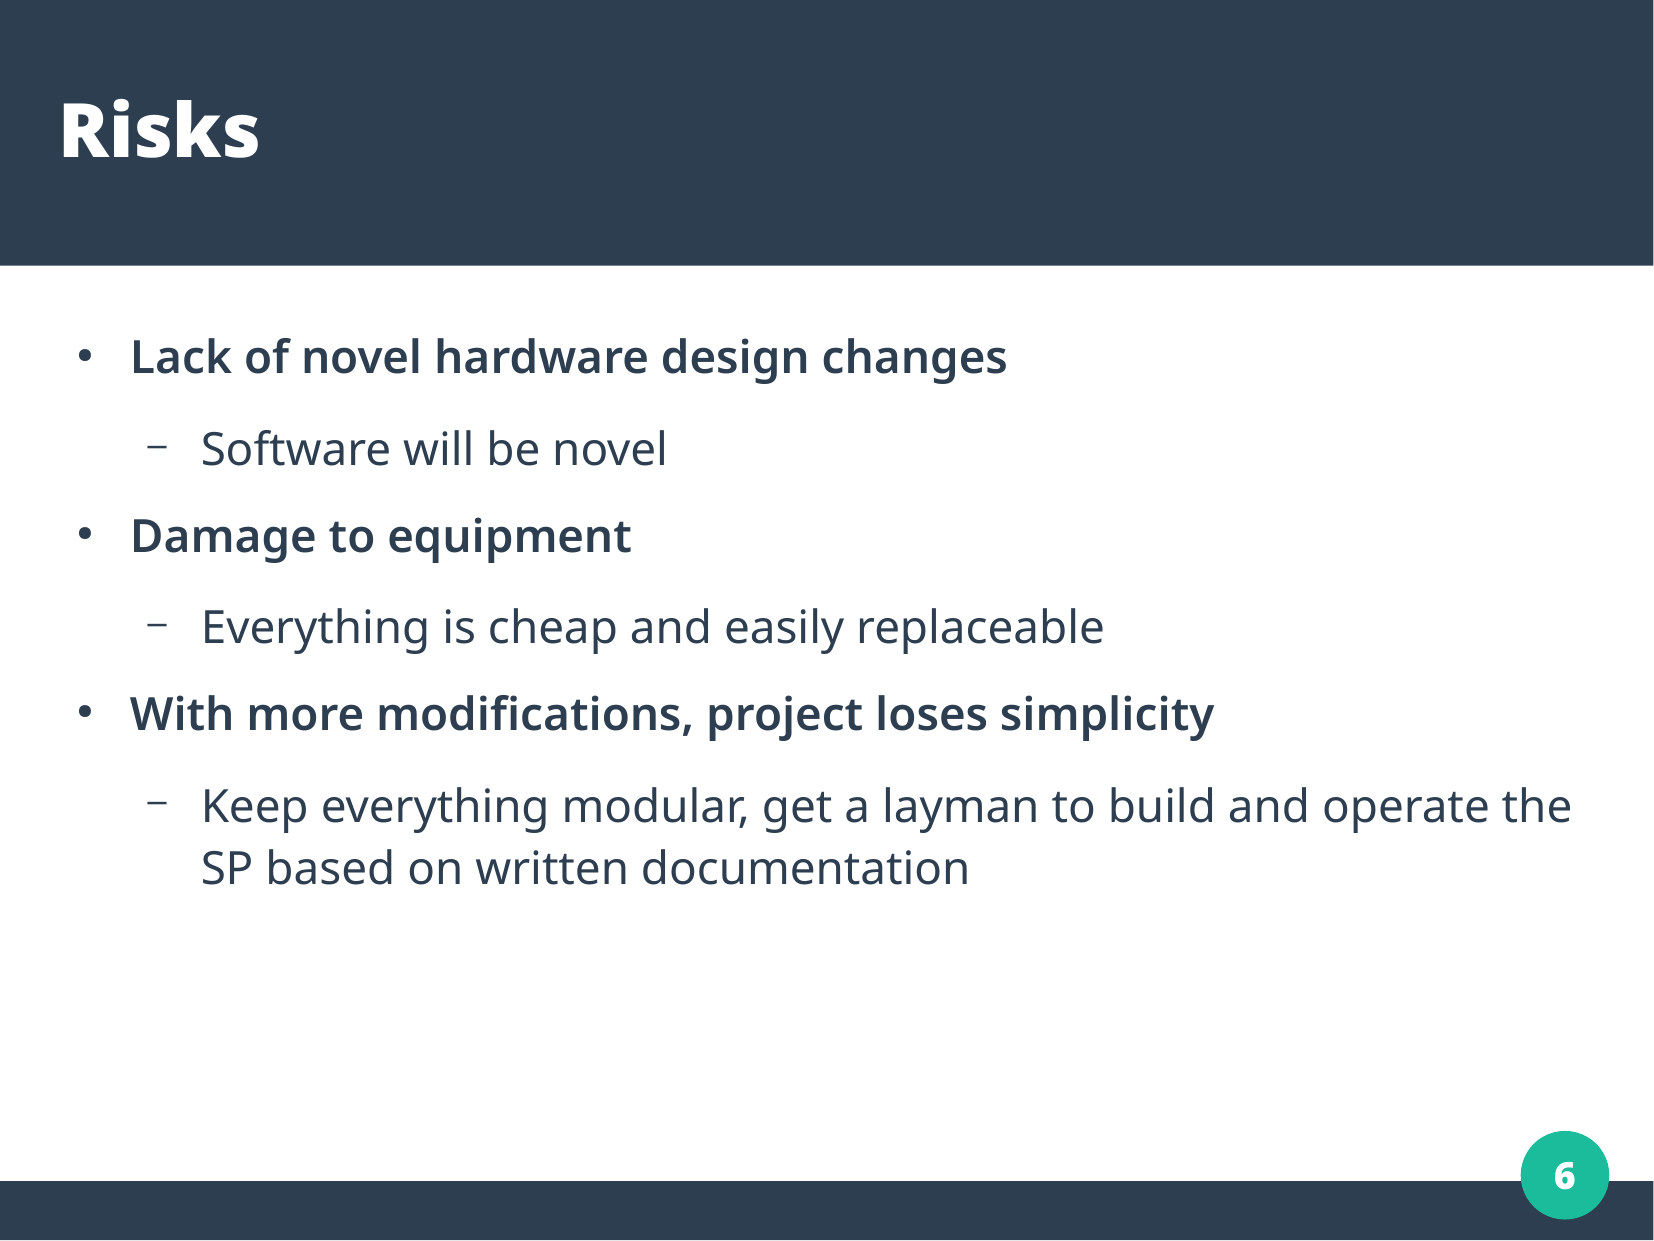

# Risks
Lack of novel hardware design changes
Software will be novel
Damage to equipment
Everything is cheap and easily replaceable
With more modifications, project loses simplicity
Keep everything modular, get a layman to build and operate the SP based on written documentation
6